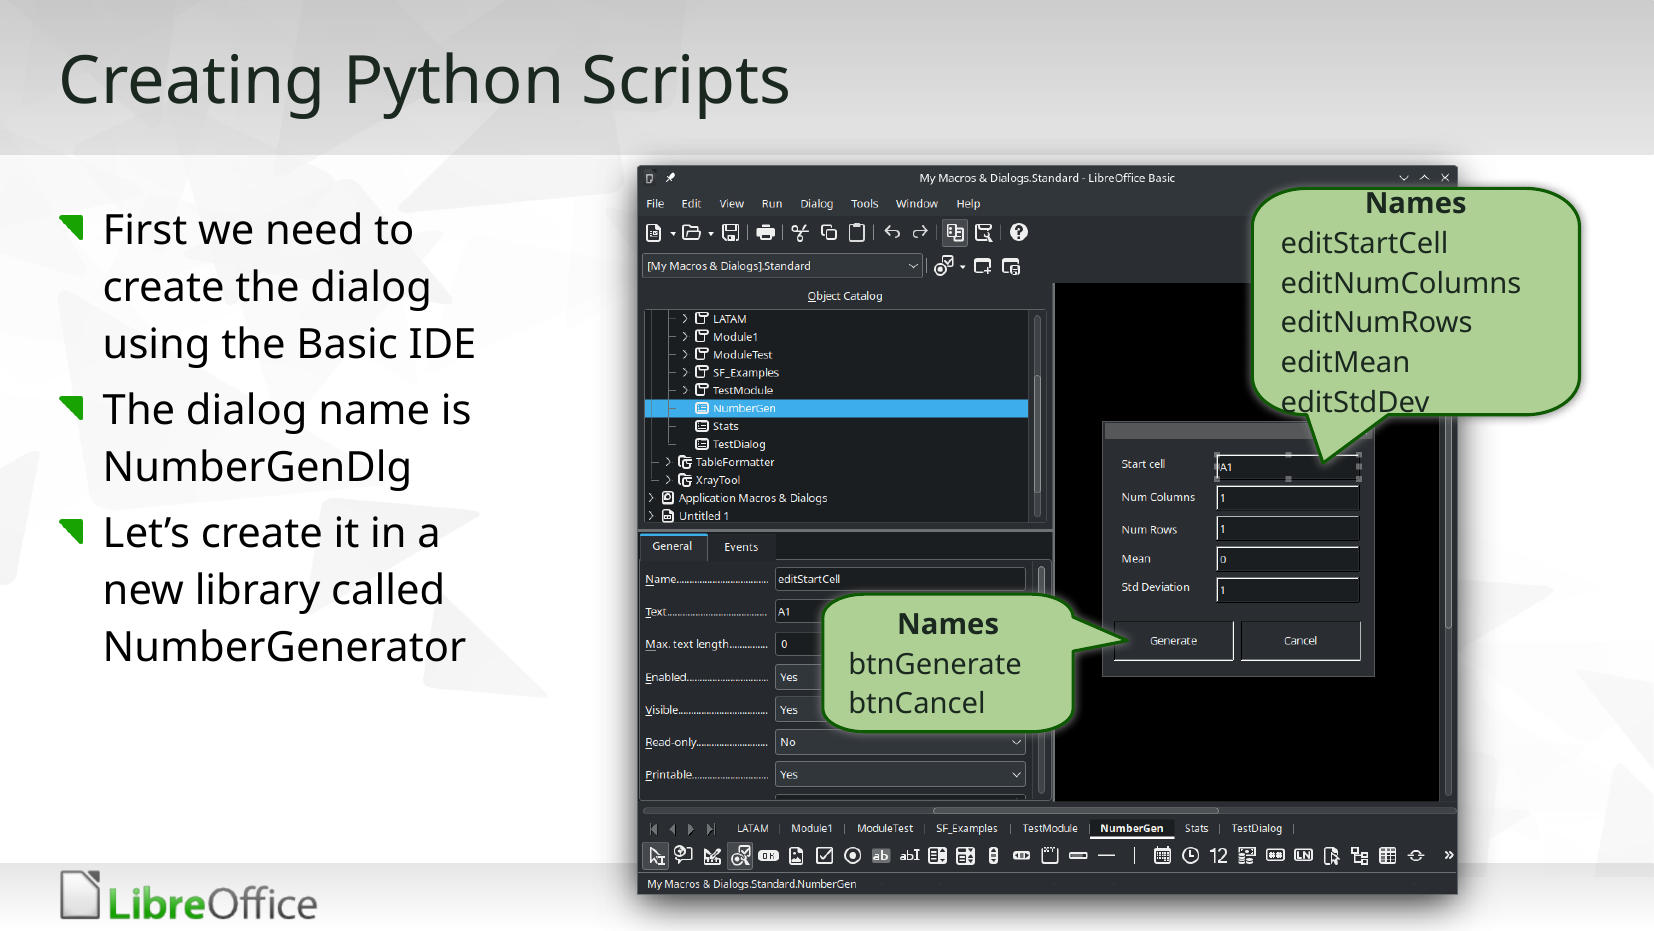

# Creating Python Scripts
Names
editStartCell
editNumColumns
editNumRows
editMean
editStdDev
First we need to create the dialog using the Basic IDE
The dialog name is NumberGenDlg
Let’s create it in a new library called NumberGenerator
Names
btnGenerate
btnCancel